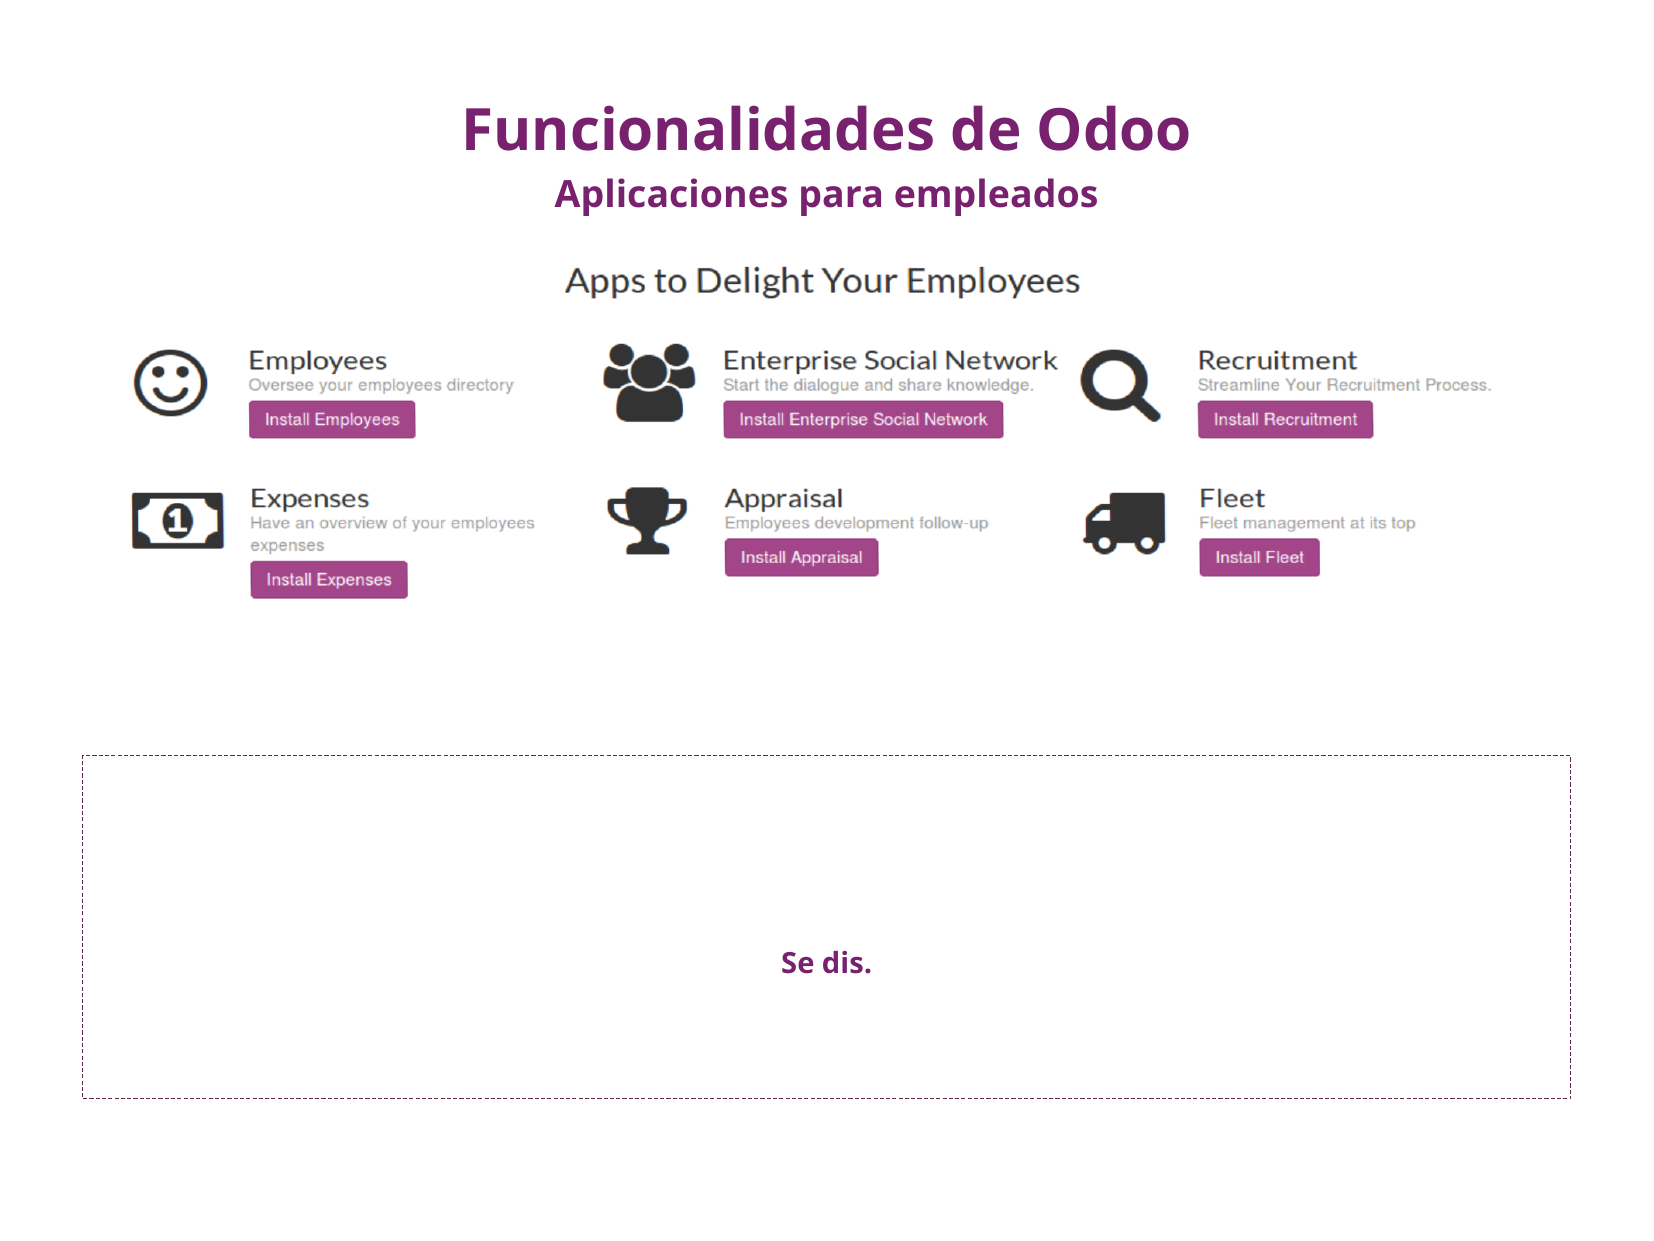

# Funcionalidades de Odoo Aplicaciones para empleados
Se dis.